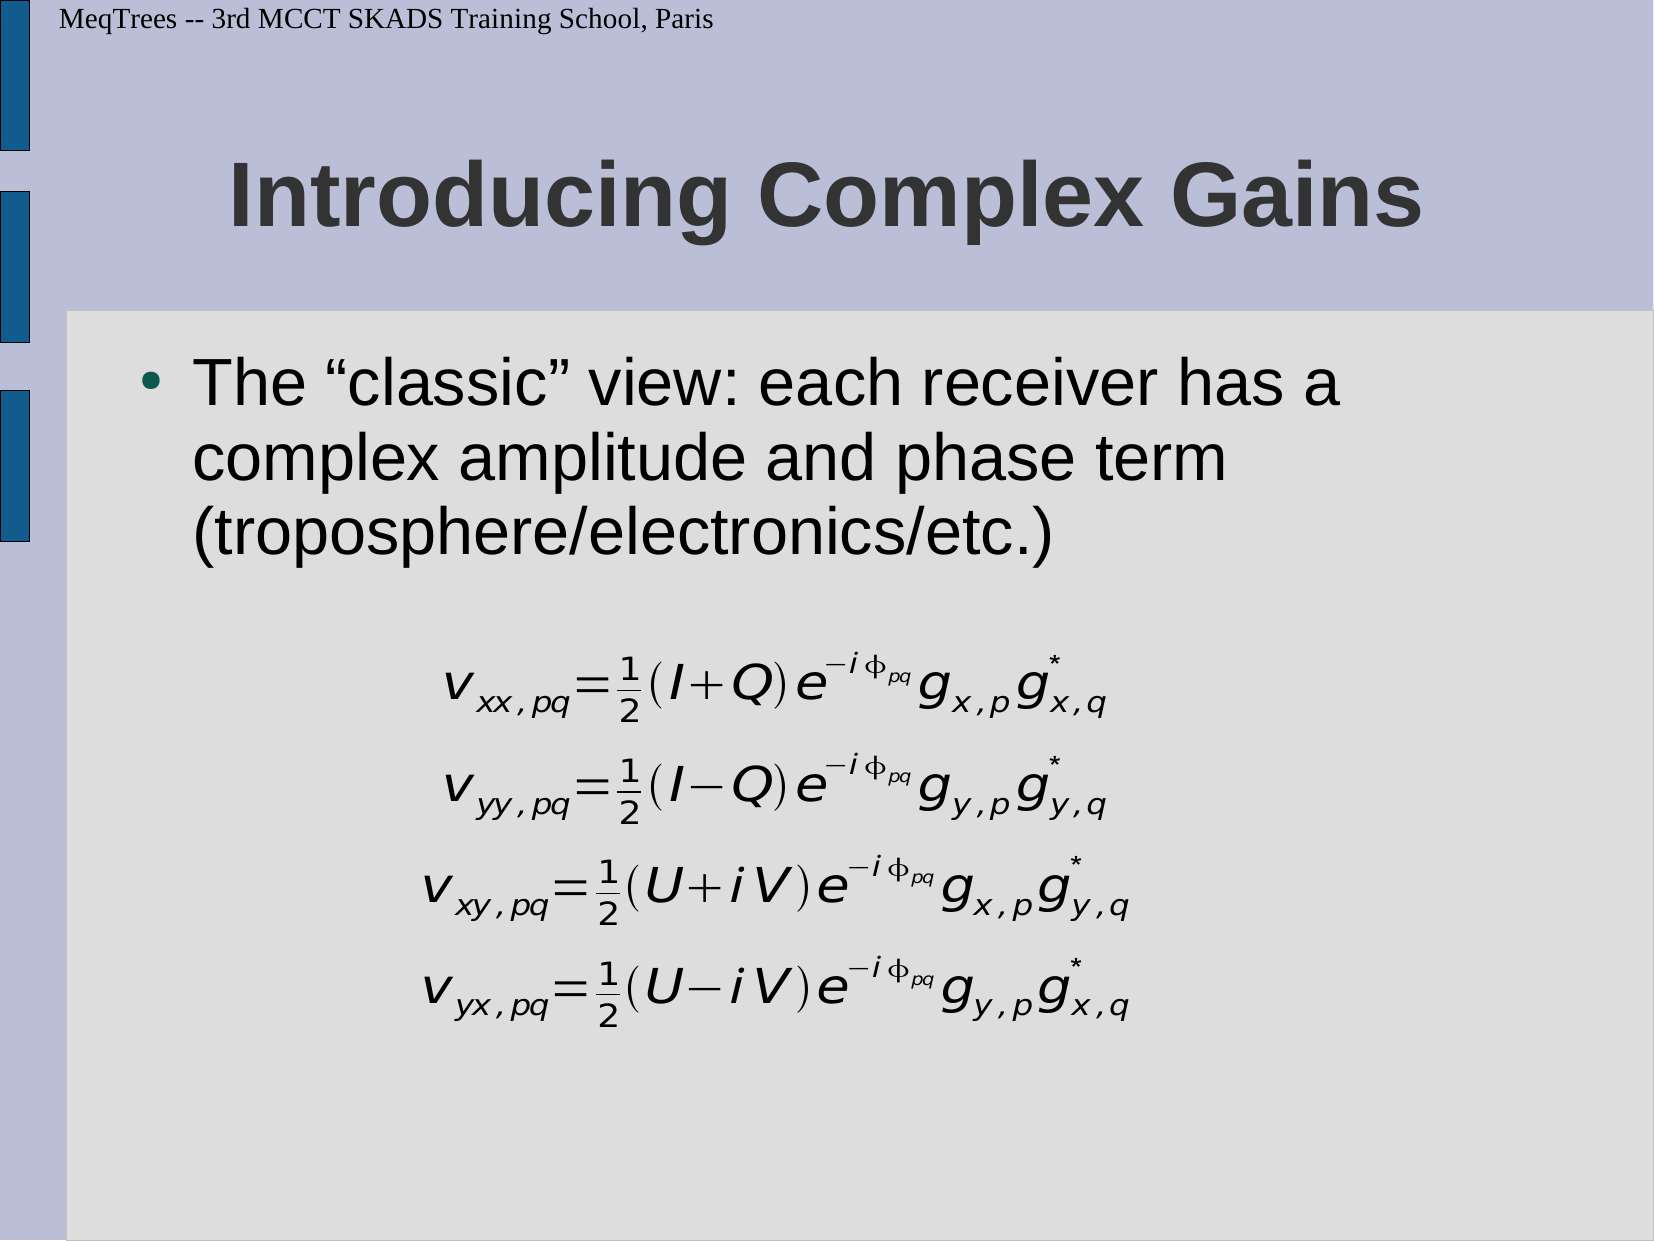

MeqTrees -- 3rd MCCT SKADS Training School, Paris
# Introducing Complex Gains
The “classic” view: each receiver has a complex amplitude and phase term (troposphere/electronics/etc.)